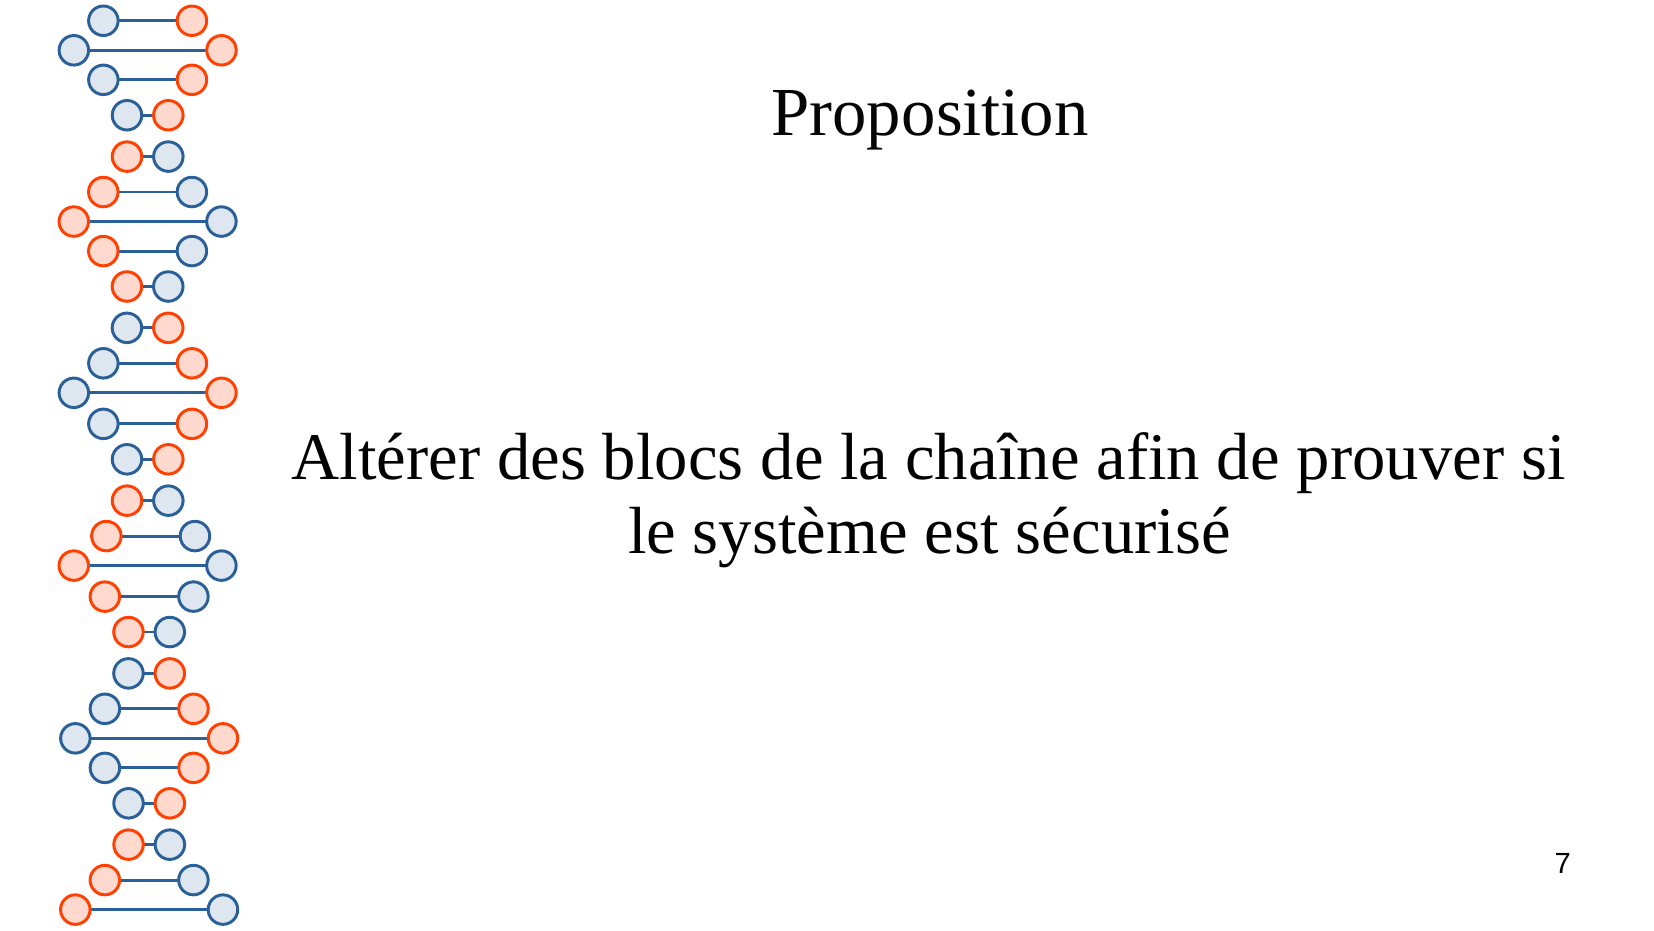

# Proposition
Altérer des blocs de la chaîne afin de prouver si le système est sécurisé
7